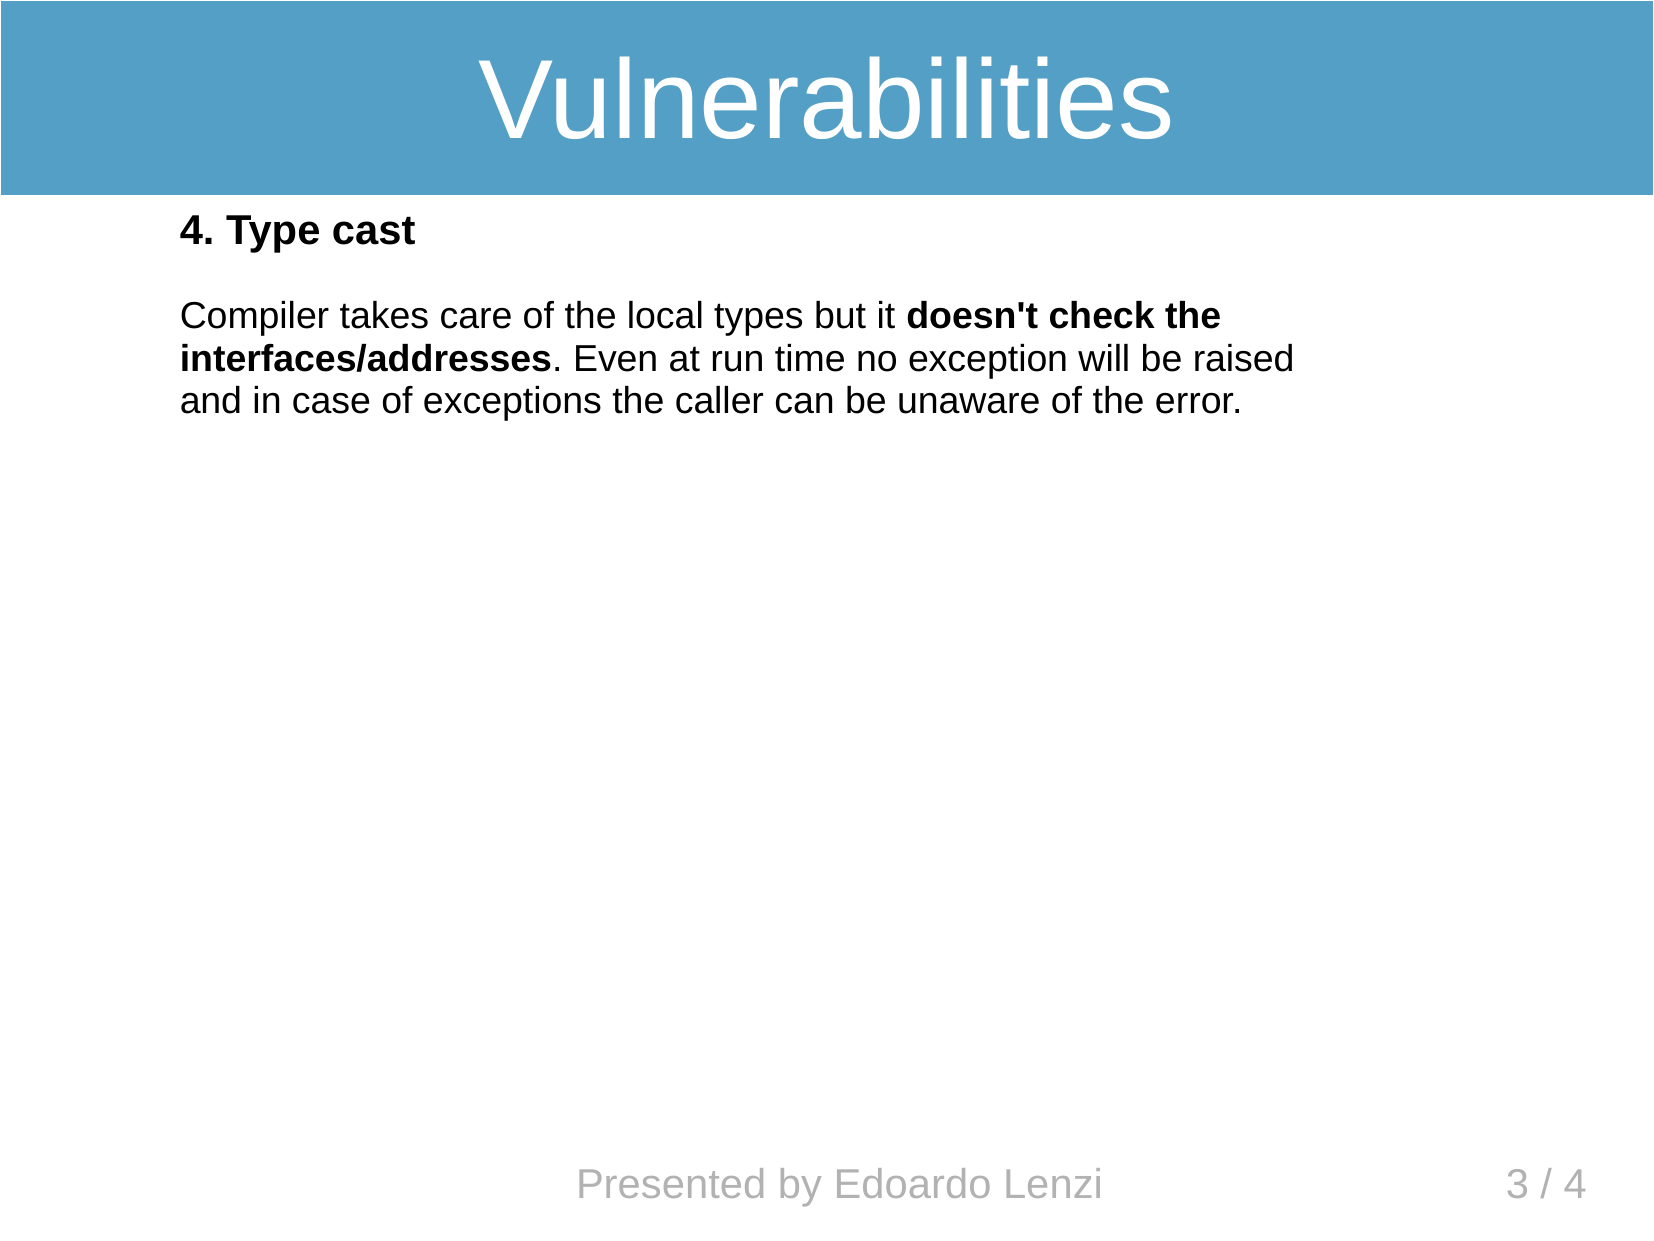

Vulnerabilities
4. Type cast
Compiler takes care of the local types but it doesn't check the interfaces/addresses. Even at run time no exception will be raised
and in case of exceptions the caller can be unaware of the error.
# Presented by Edoardo Lenzi 3 / 4